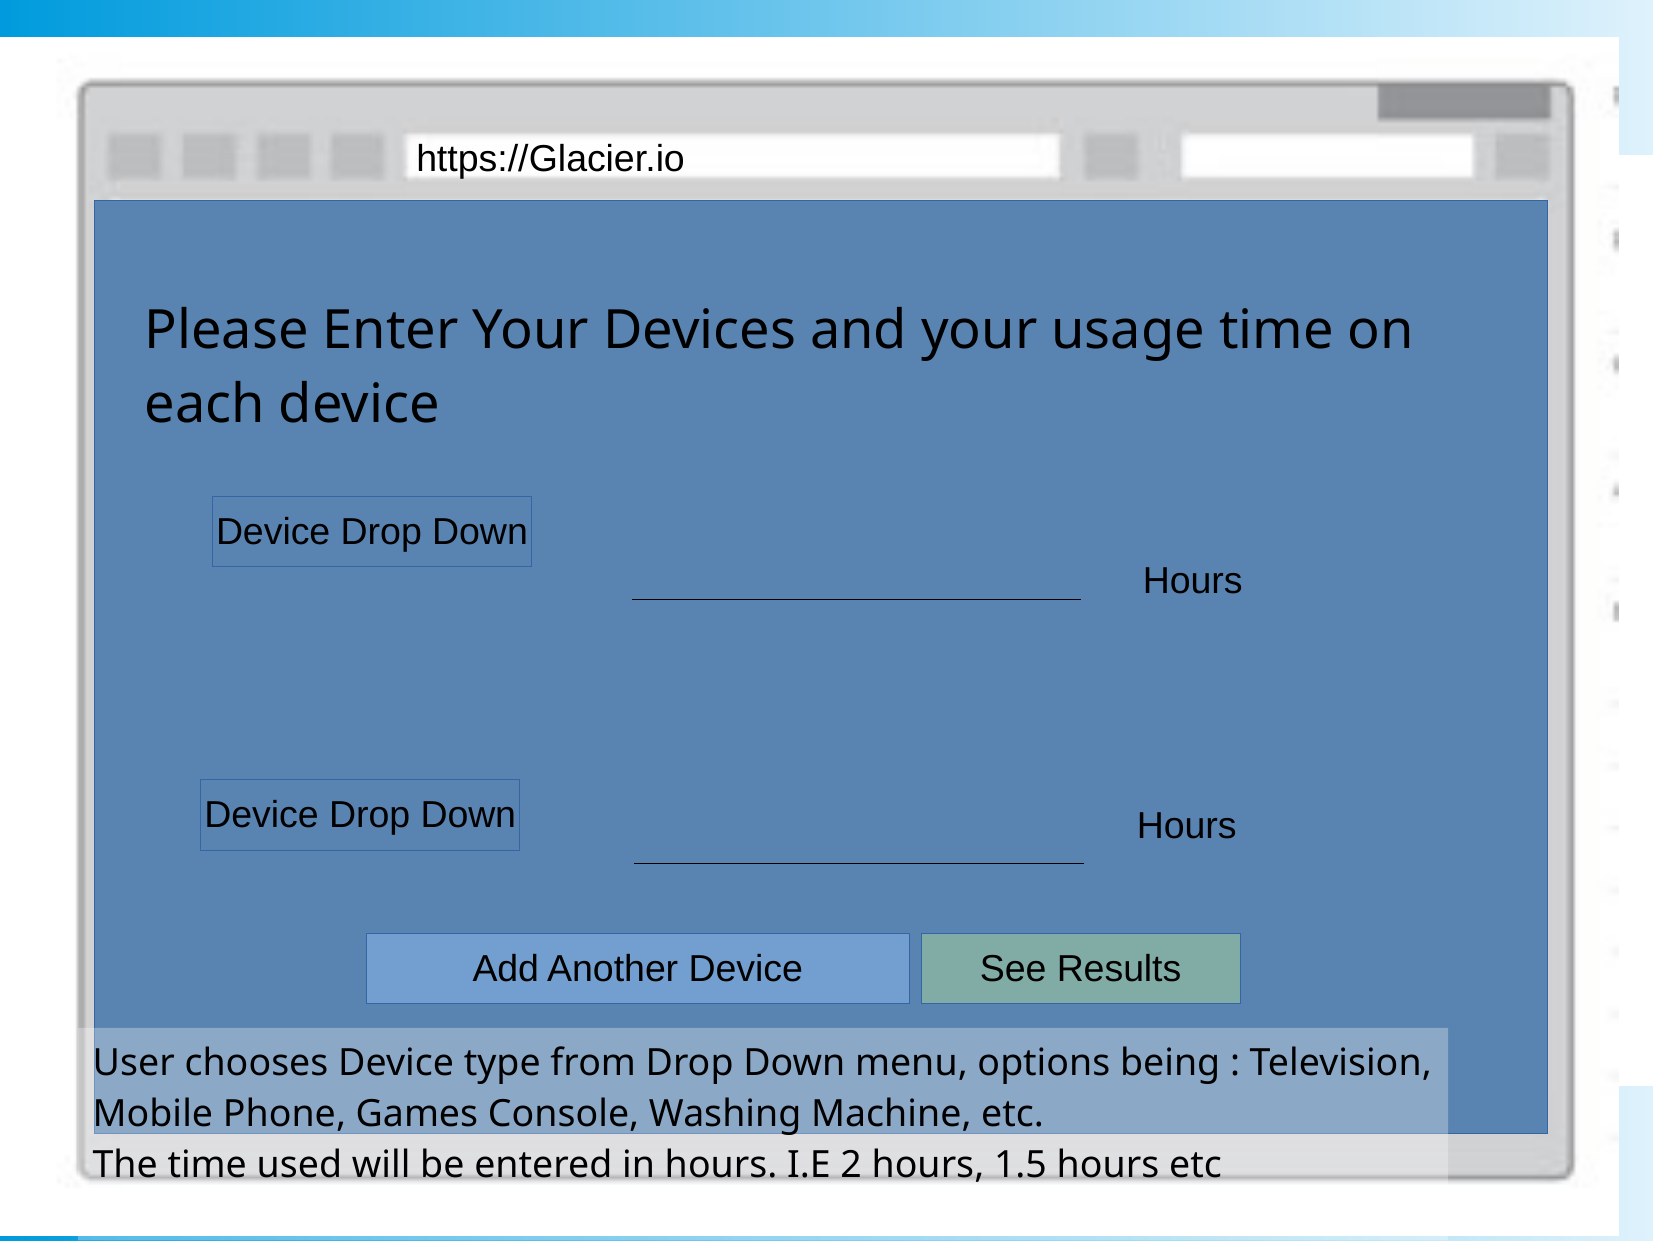

#
https://Glacier.io
Please Enter Your Devices and your usage time on each device
Device Drop Down
Device Drop Down
Hours
Device Drop Down
Hours
Add Another Device
See Results
User chooses Device type from Drop Down menu, options being : Television, Mobile Phone, Games Console, Washing Machine, etc.
The time used will be entered in hours. I.E 2 hours, 1.5 hours etc